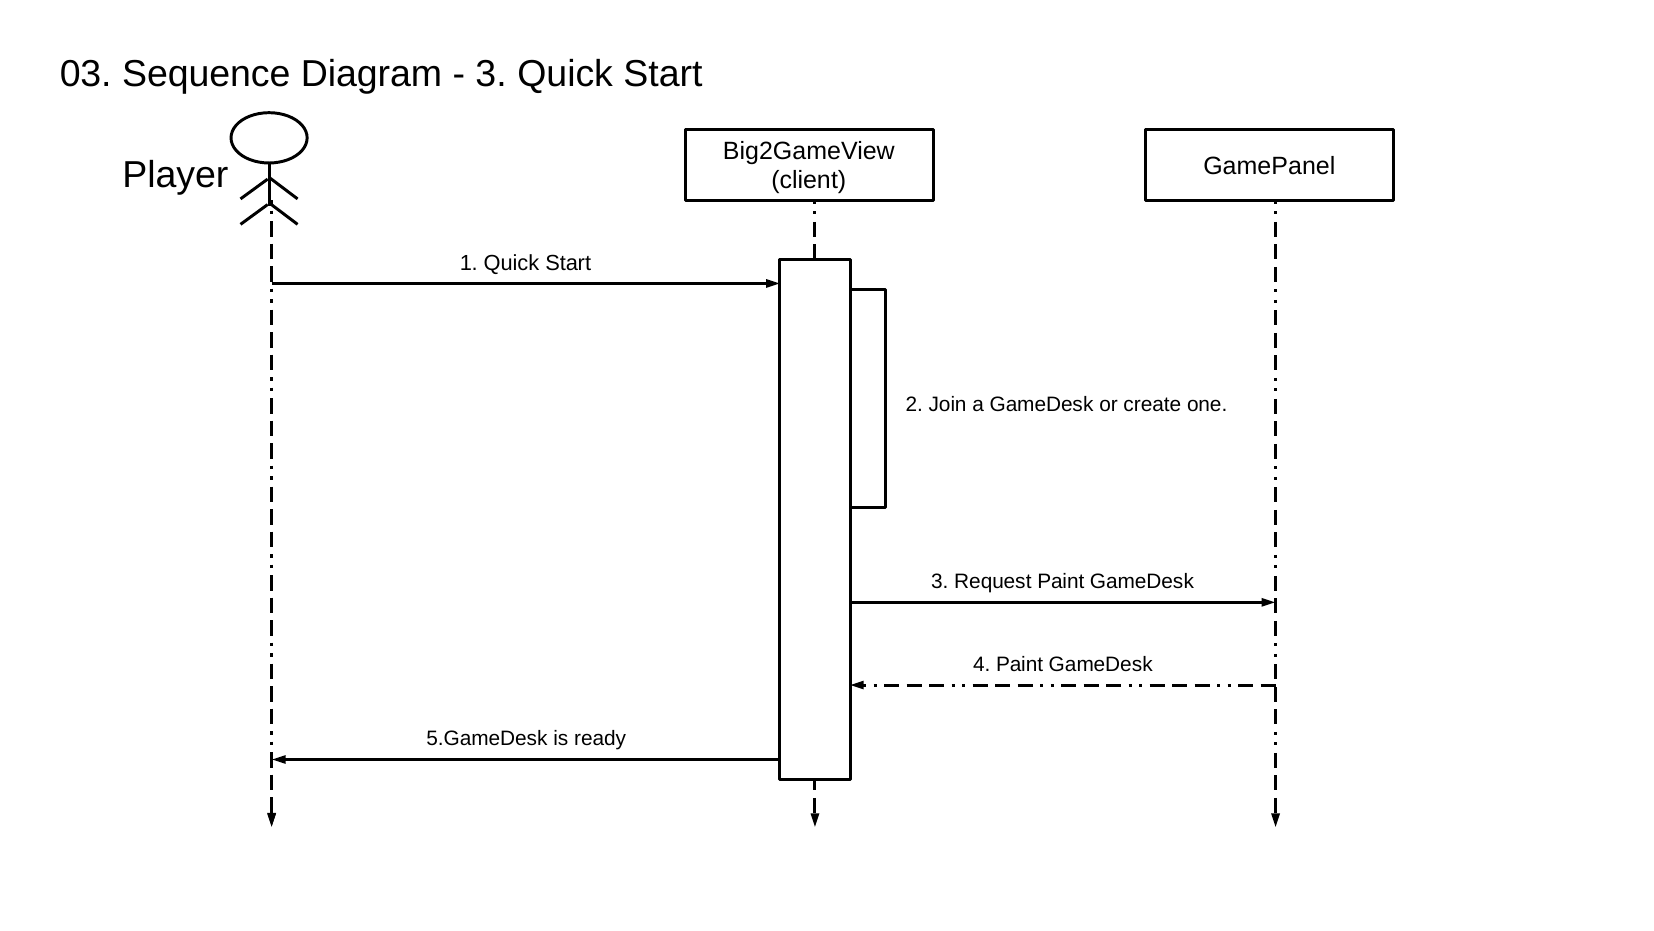

03. Sequence Diagram - 3. Quick Start
Big2GameView
(client)
GamePanel
Player
1. Quick Start
2. Join a GameDesk or create one.
3. Request Paint GameDesk
4. Paint GameDesk
5.GameDesk is ready